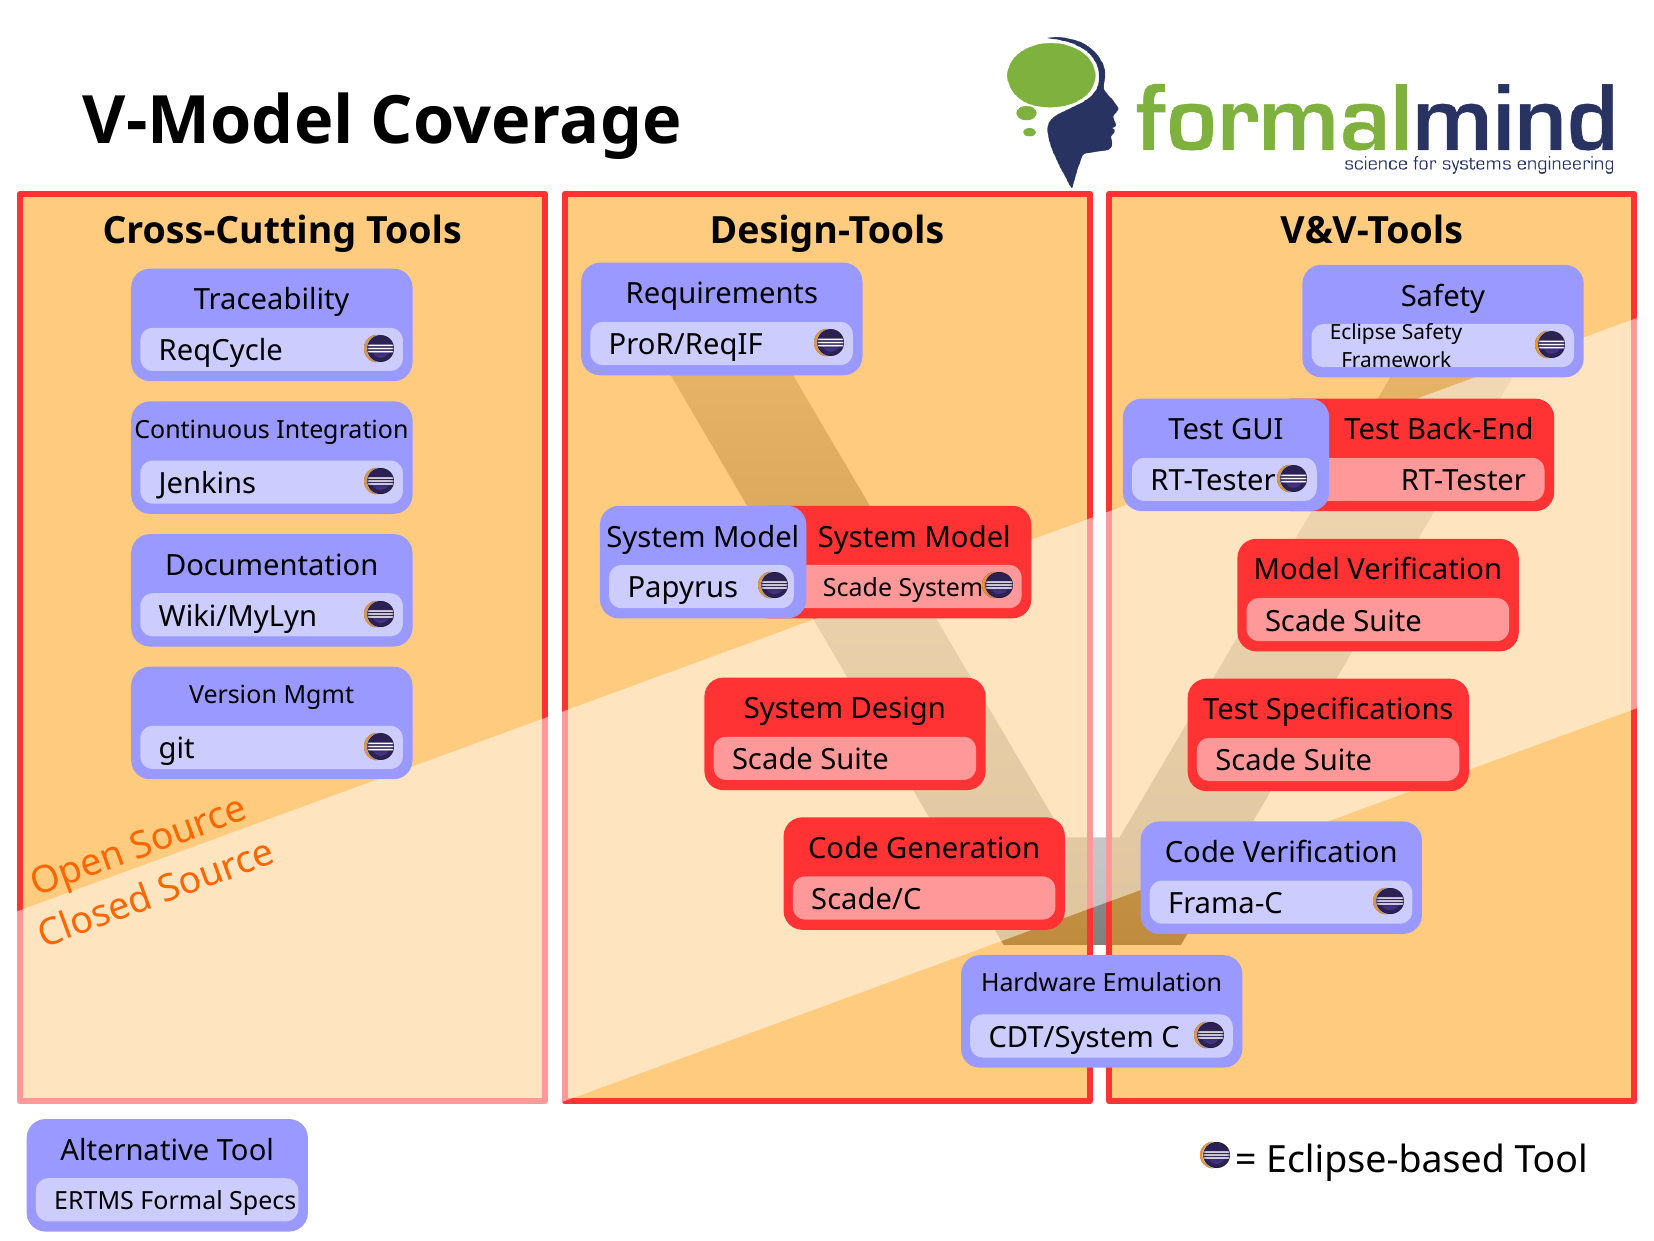

# V-Model Coverage
Cross-Cutting Tools
Design-Tools
V&V-Tools
Requirements
ProR/ReqIF
Safety
Eclipse Safety
Framework
Traceability
ReqCycle
Test GUI
RT-Tester
Test Back-End
RT-Tester
Continuous Integration
Jenkins
System Model
Papyrus
System Model
Scade System
Documentation
Wiki/MyLyn
Model Verification
Scade Suite
Version Mgmt
git
System Design
Scade Suite
Test Specifications
Scade Suite
Open Source
Closed Source
Code Generation
Scade/C
Code Verification
Frama-C
Hardware Emulation
CDT/System C
Alternative Tool
ERTMS Formal Specs
= Eclipse-based Tool